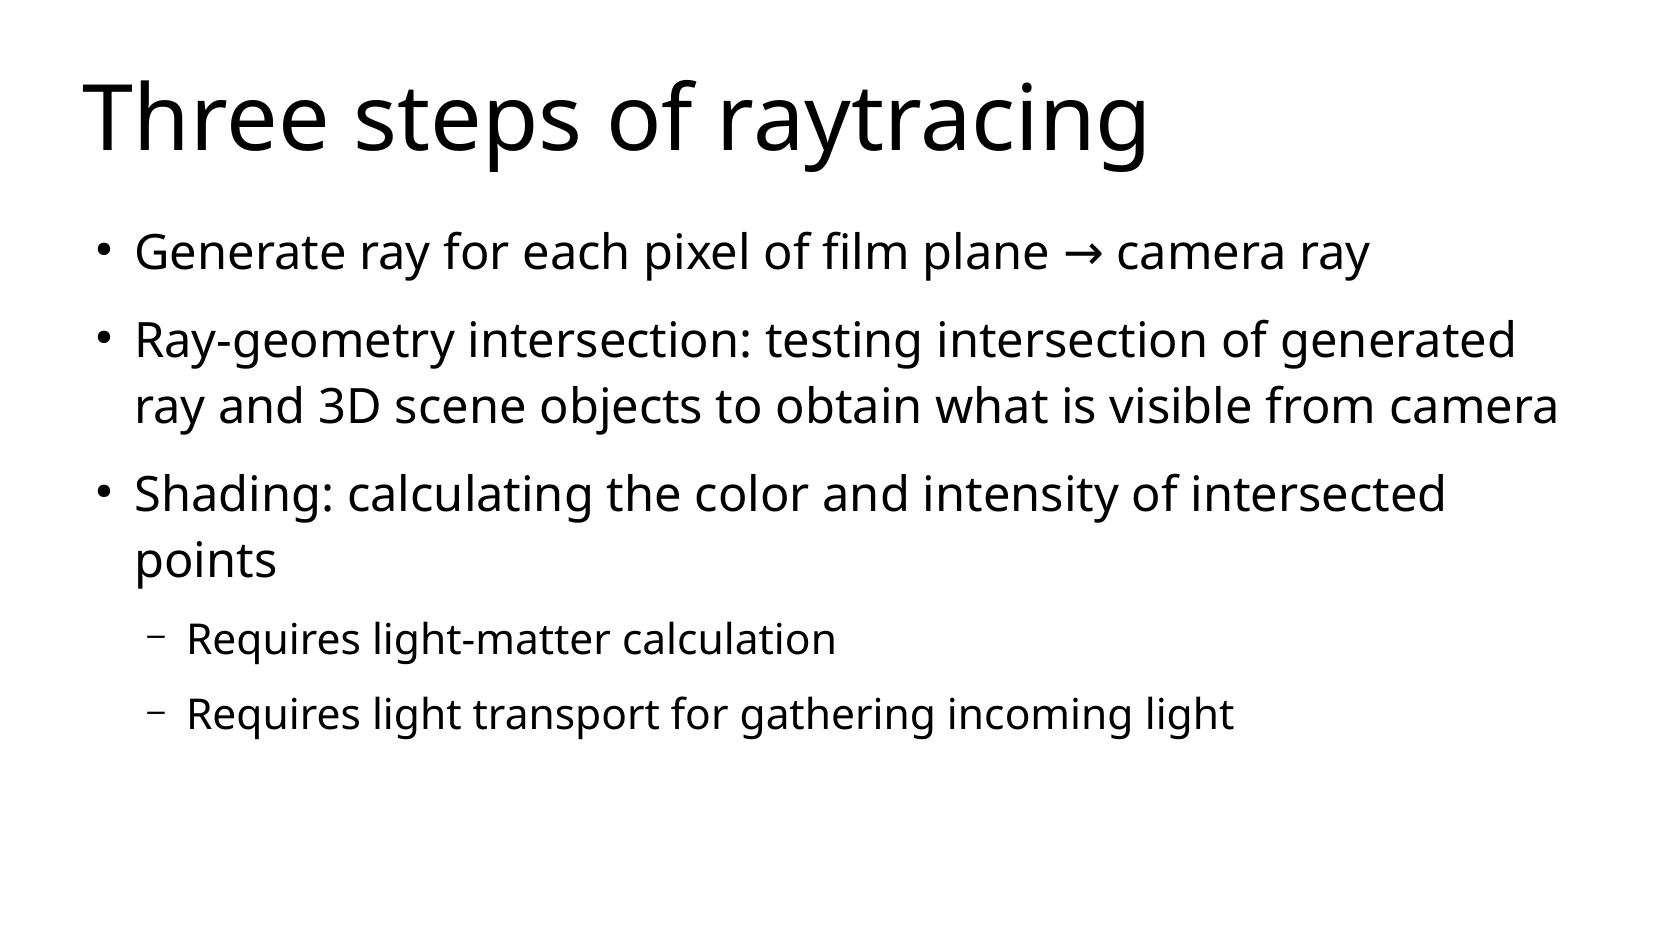

# Three steps of raytracing
Generate ray for each pixel of film plane → camera ray
Ray-geometry intersection: testing intersection of generated ray and 3D scene objects to obtain what is visible from camera
Shading: calculating the color and intensity of intersected points
Requires light-matter calculation
Requires light transport for gathering incoming light